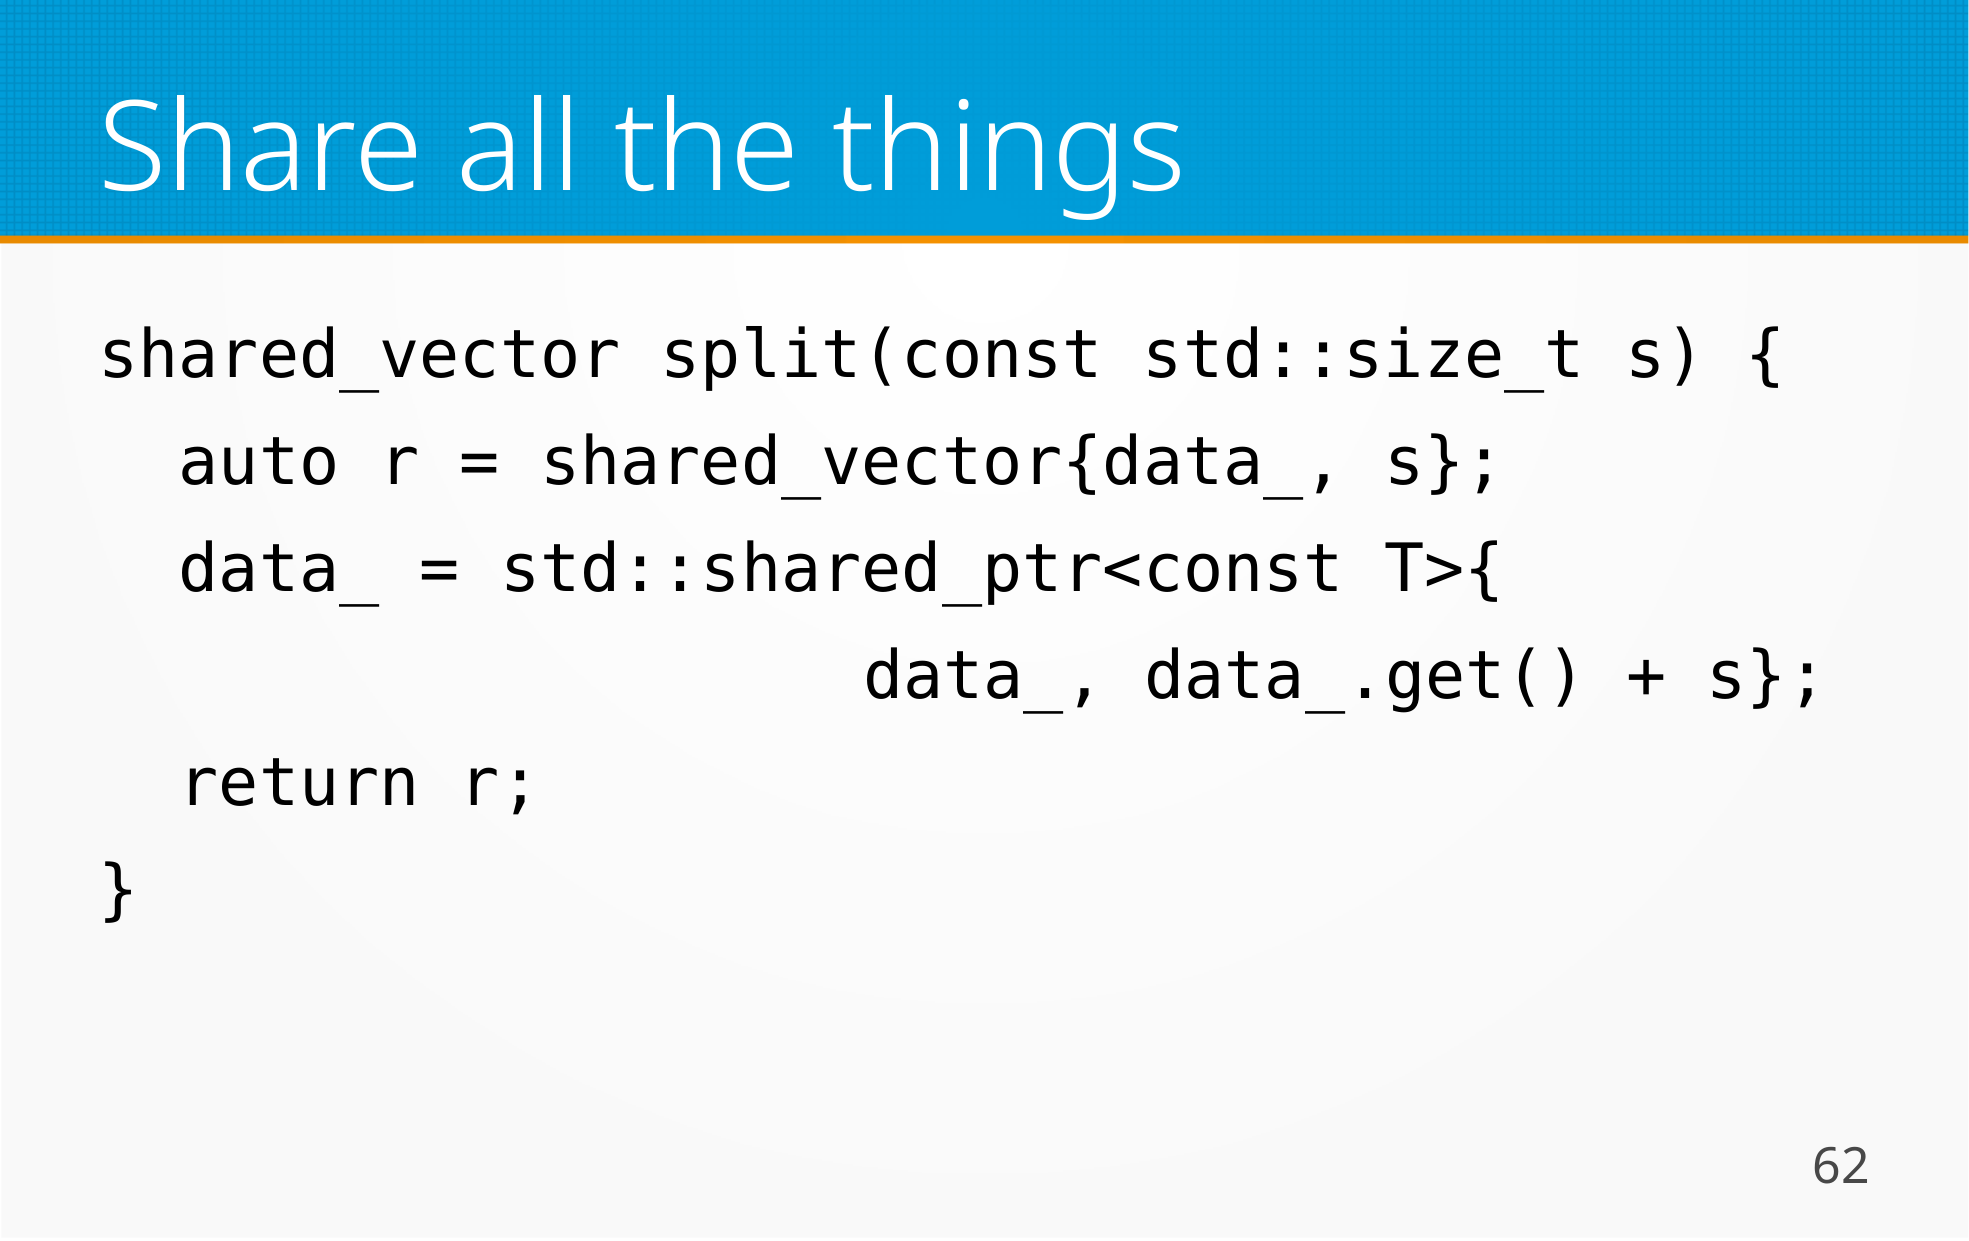

# Share all the things
shared_vector split(const std::size_t s) {
 auto r = shared_vector{data_, s};
 data_ = std::shared_ptr<const T>{
 data_, data_.get() + s};
 return r;
}
62